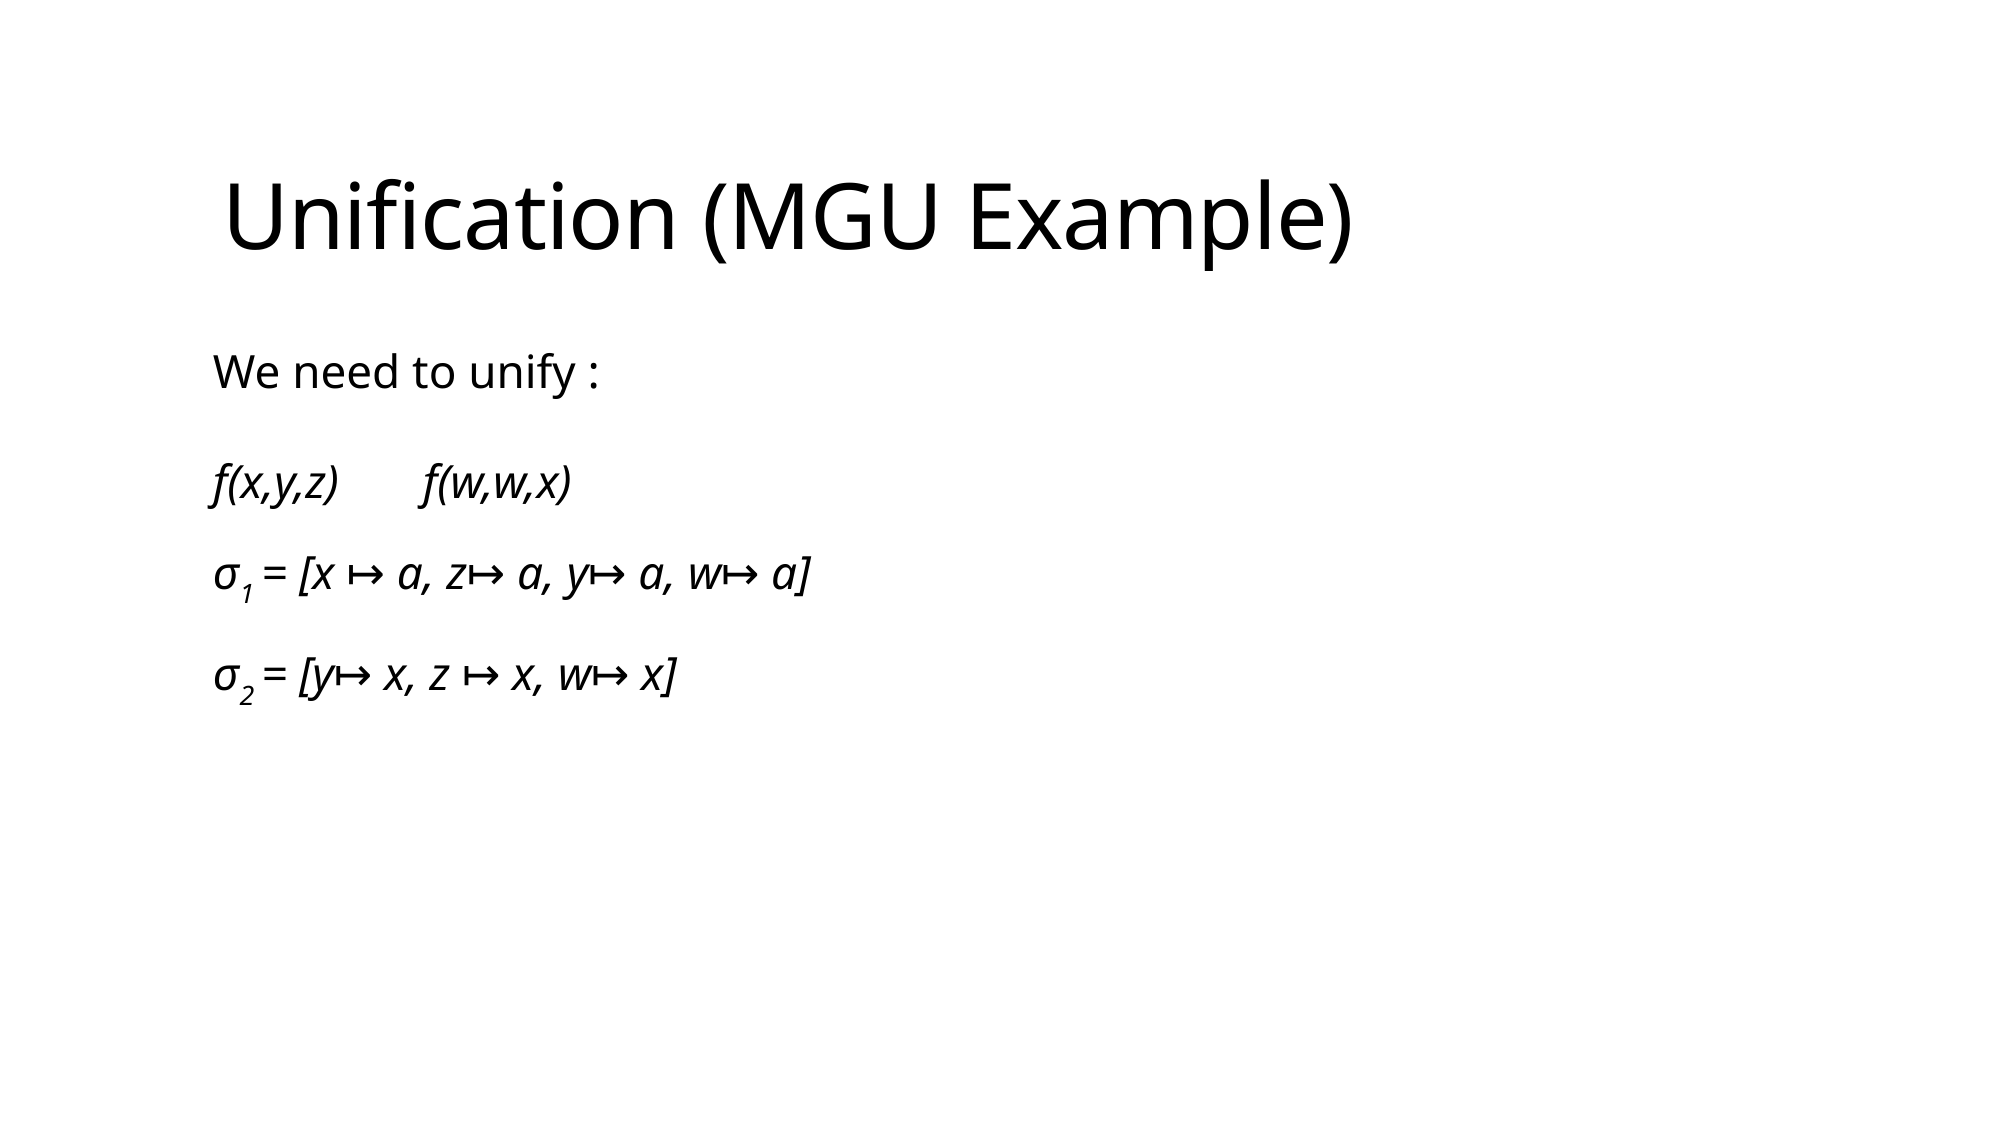

# Unification (MGU Example)
We need to unify :
f(x,y,z) f(w,w,x)
σ1 = [x ↦ a, z↦ a, y↦ a, w↦ a]
σ2 = [y↦ x, z ↦ x, w↦ x]